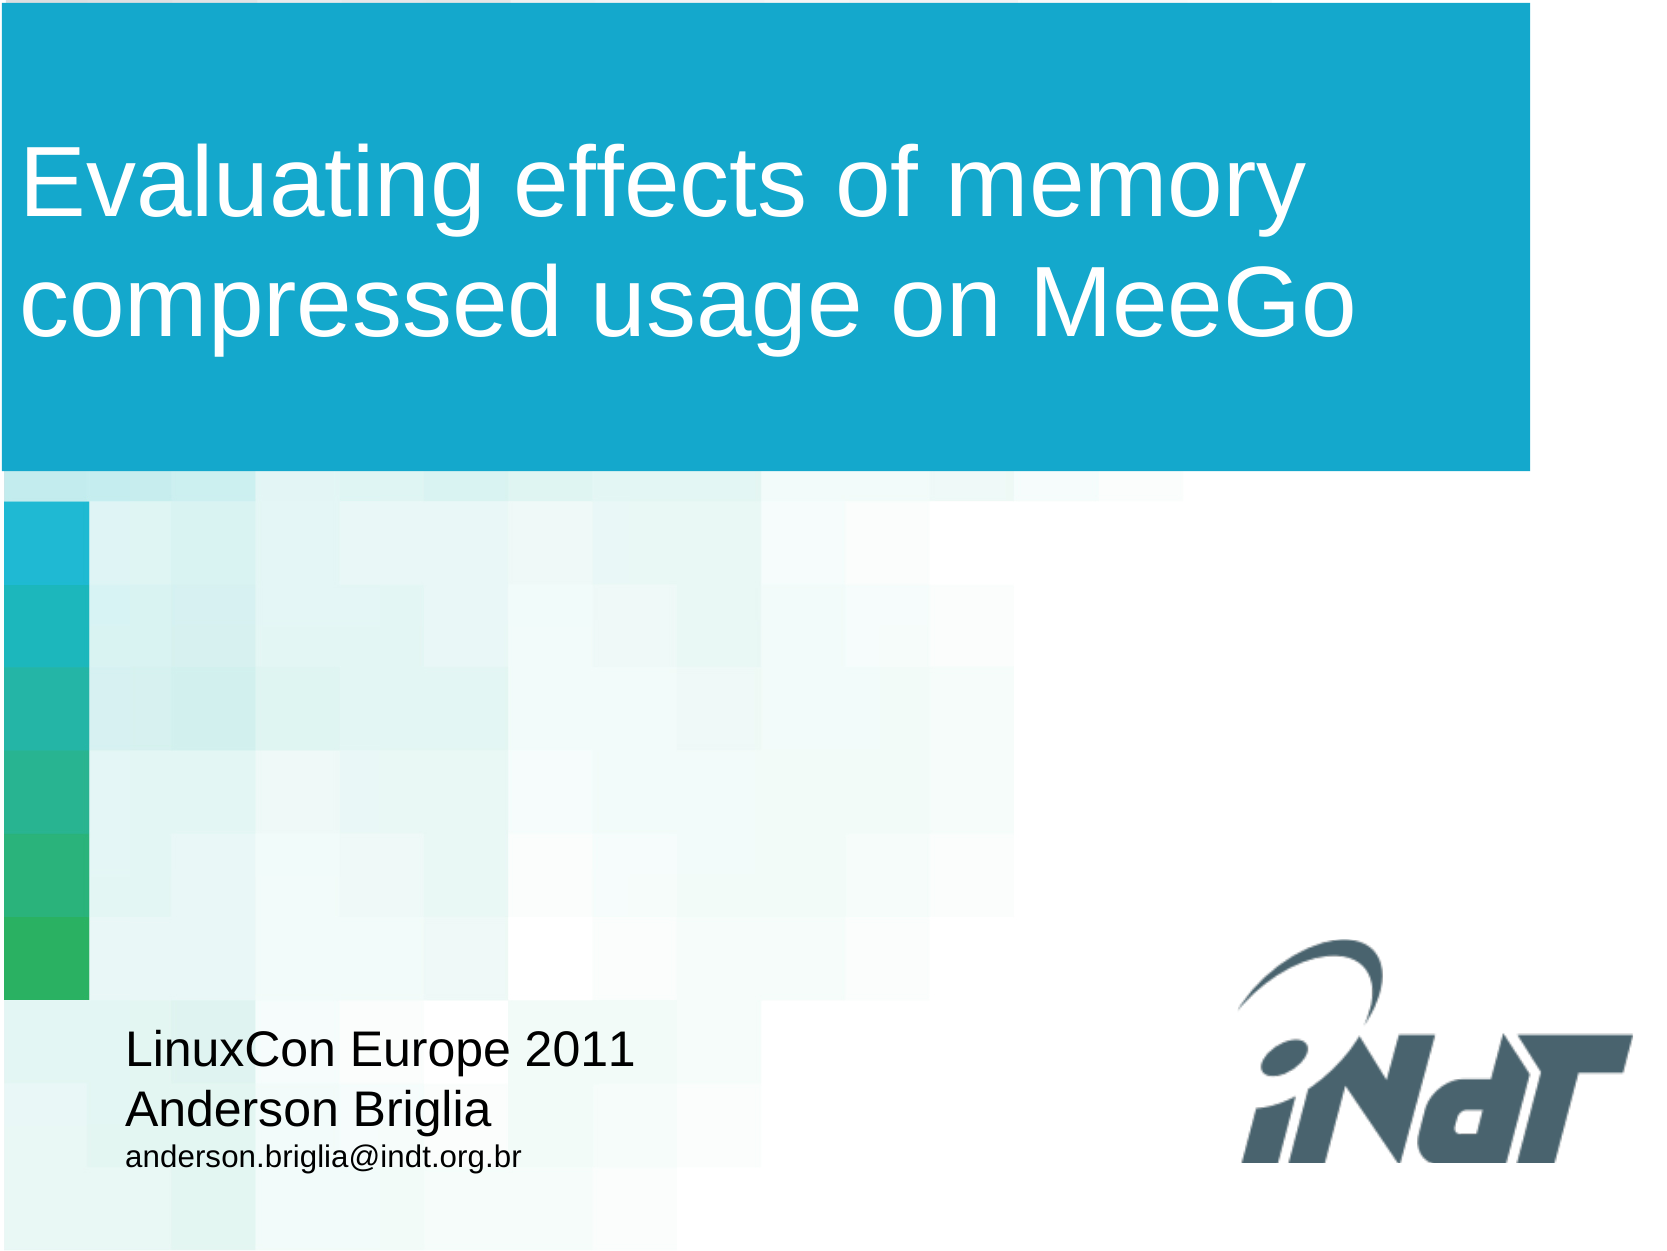

Evaluating effects of memory compressed usage on MeeGo
LinuxCon Europe 2011
Anderson Briglia
anderson.briglia@indt.org.br